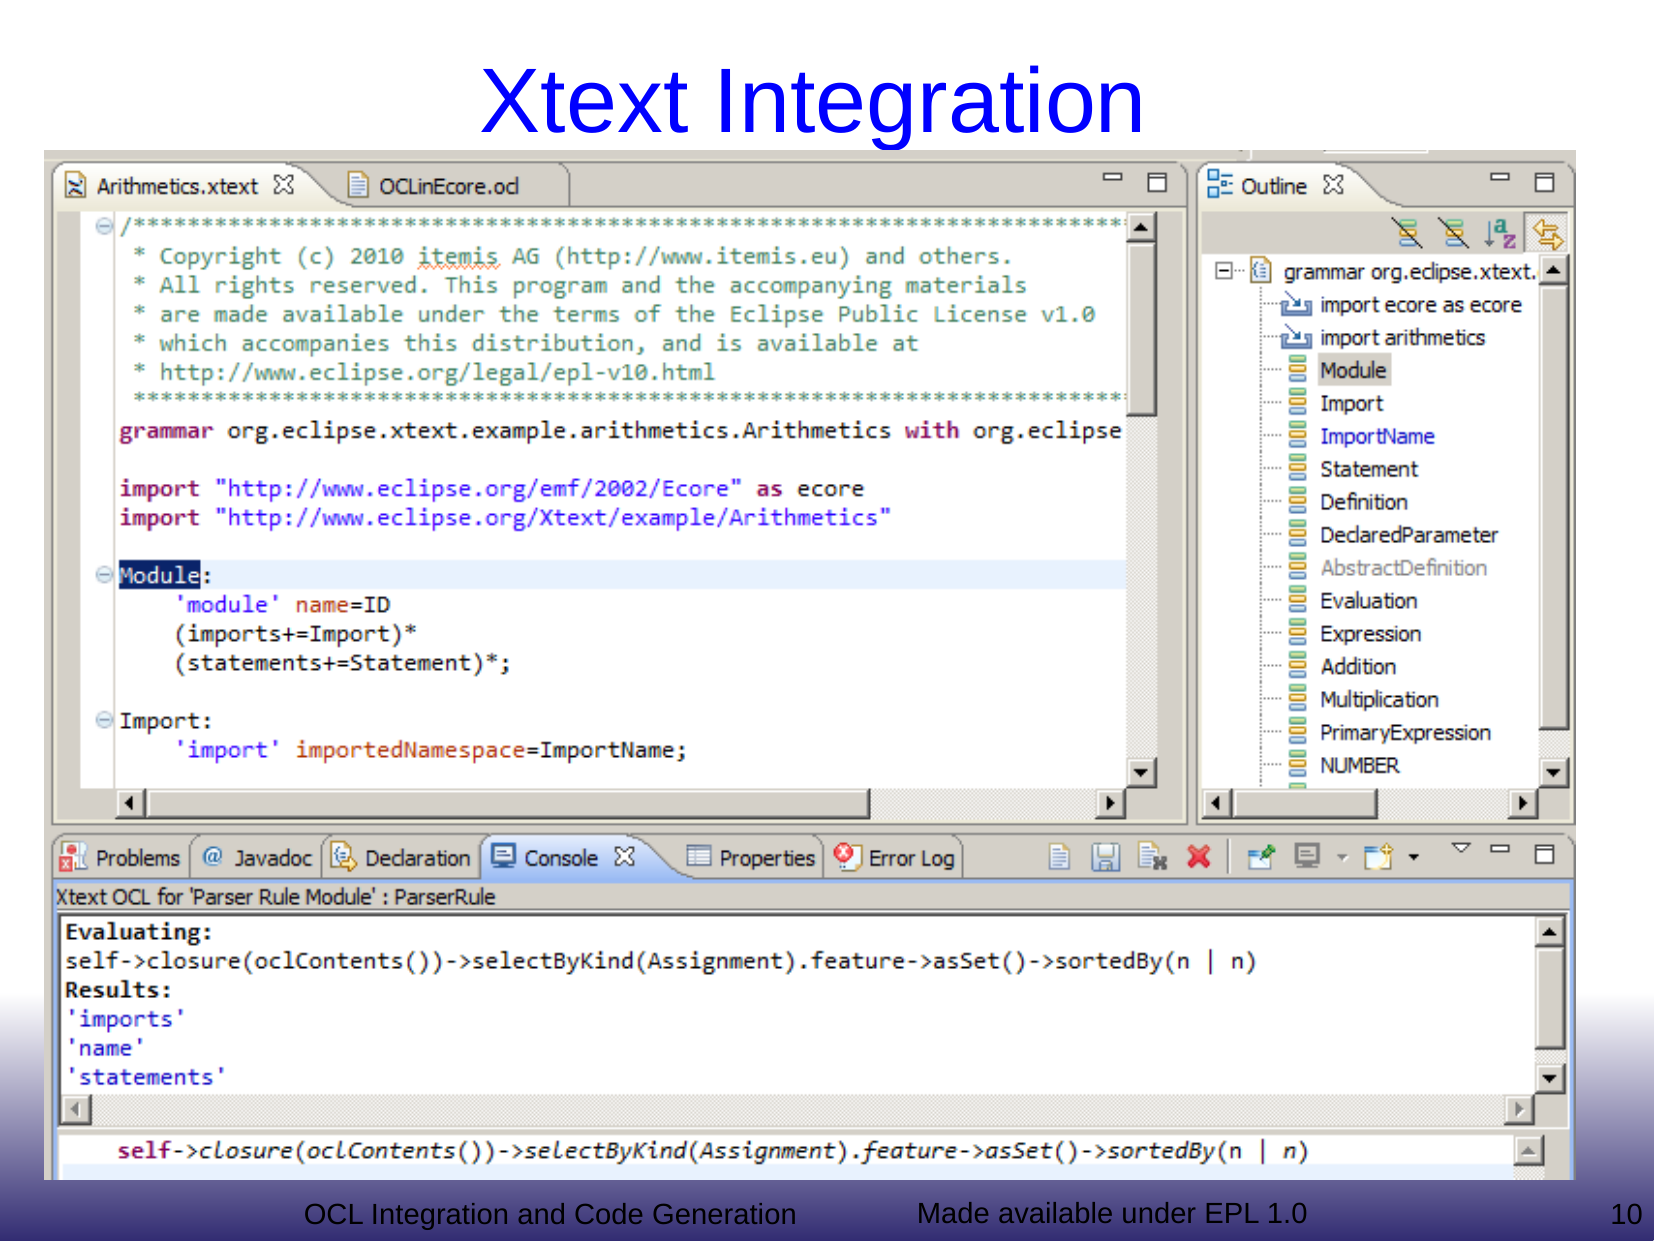

# Xtext Integration
OCL Integration and Code Generation
10